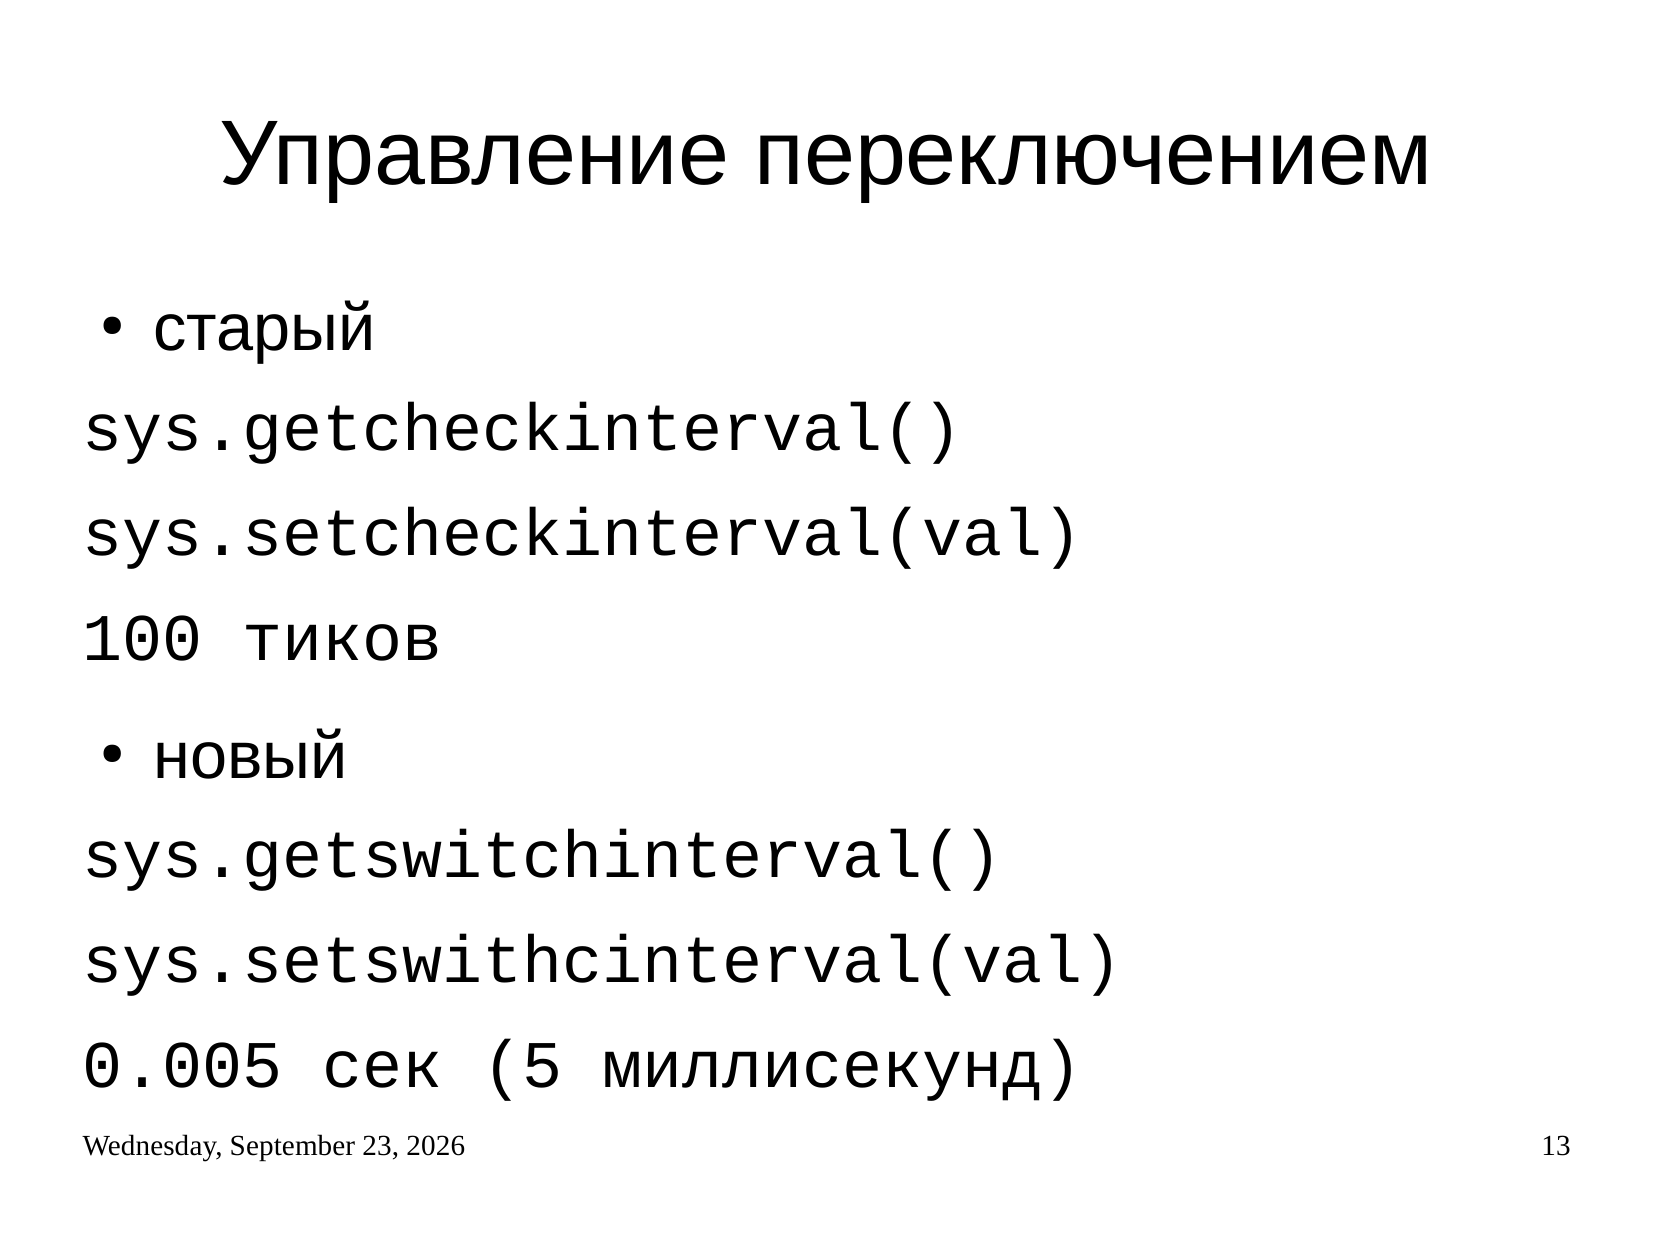

# Управление переключением
cтарый
sys.getcheckinterval()
sys.setcheckinterval(val)
100 тиков
новый
sys.getswitchinterval()
sys.setswithcinterval(val)
0.005 сек (5 миллисекунд)
13